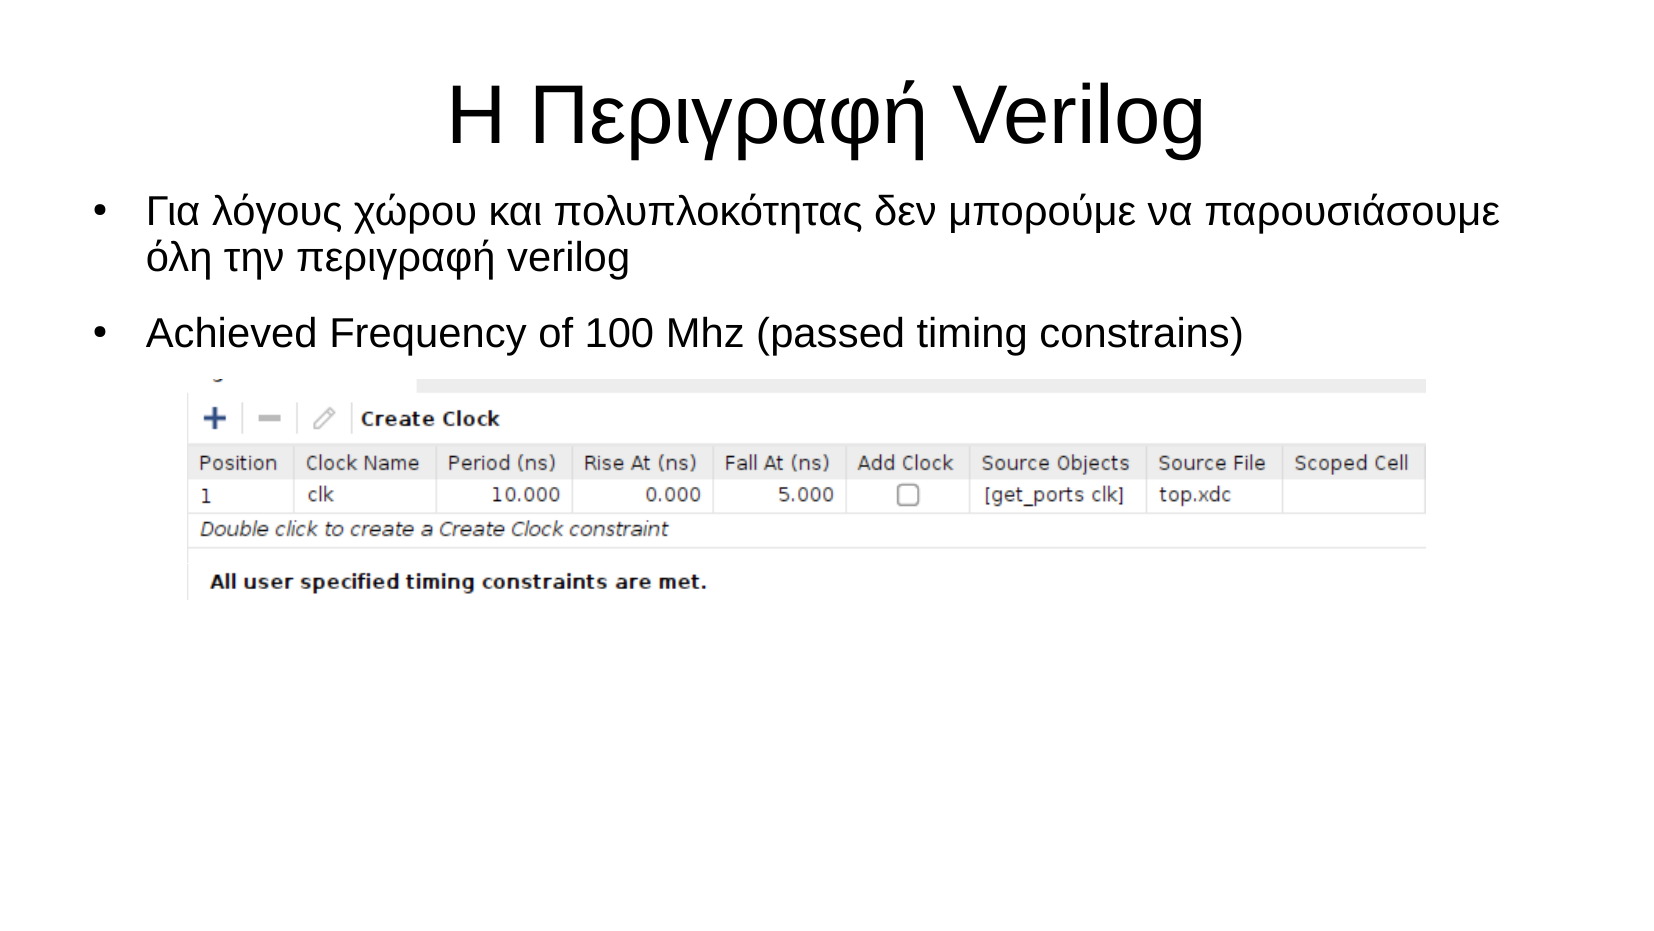

# Η Περιγραφή Verilog
Για λόγους χώρου και πολυπλοκότητας δεν μπορούμε να παρουσιάσουμε όλη την περιγραφή verilog
Achieved Frequency of 100 Mhz (passed timing constrains)